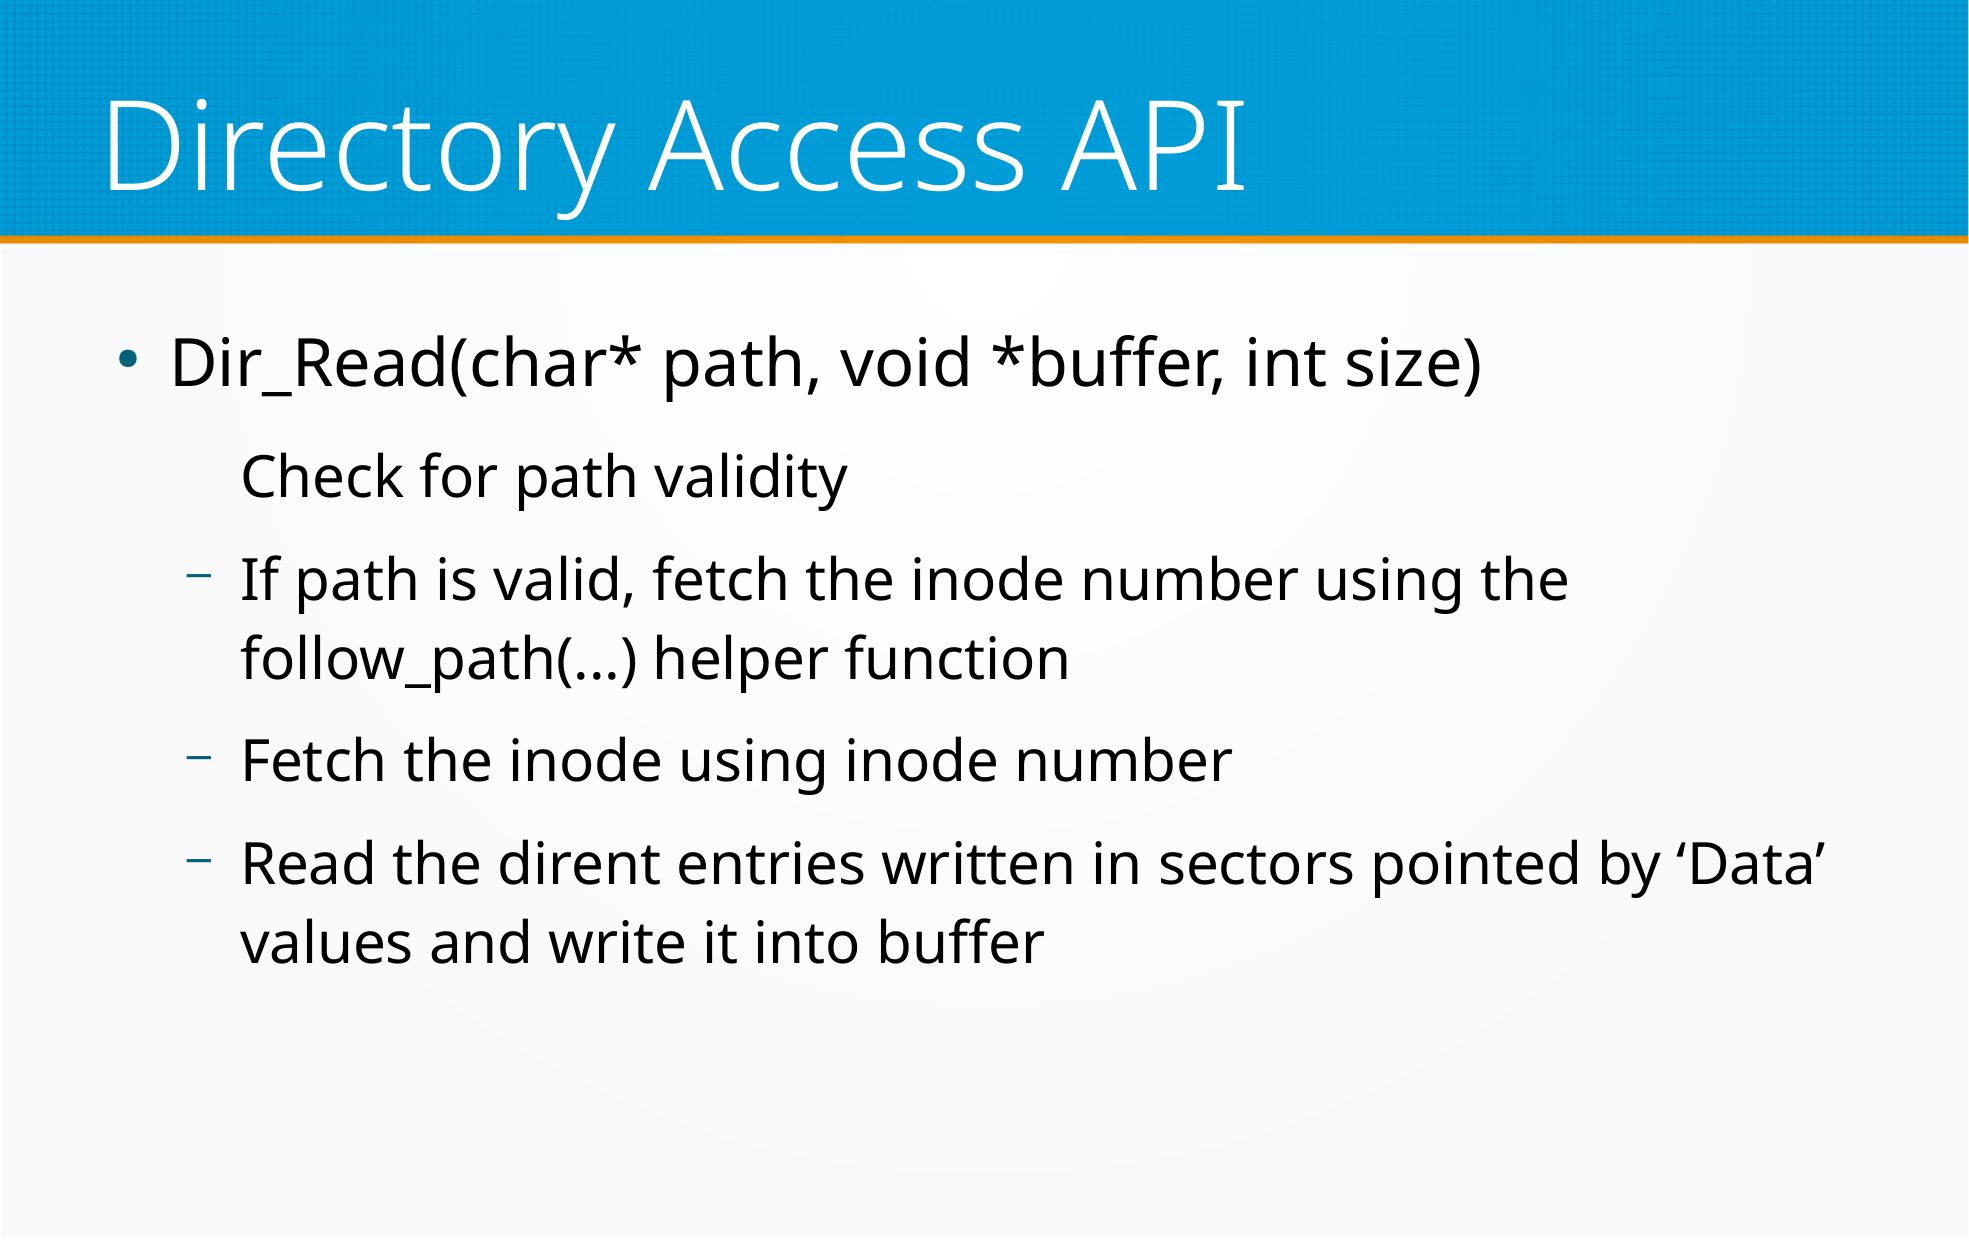

# Directory Access API
Dir_Read(char* path, void *buffer, int size)
Check for path validity
If path is valid, fetch the inode number using the follow_path(...) helper function
Fetch the inode using inode number
Read the dirent entries written in sectors pointed by ‘Data’ values and write it into buffer